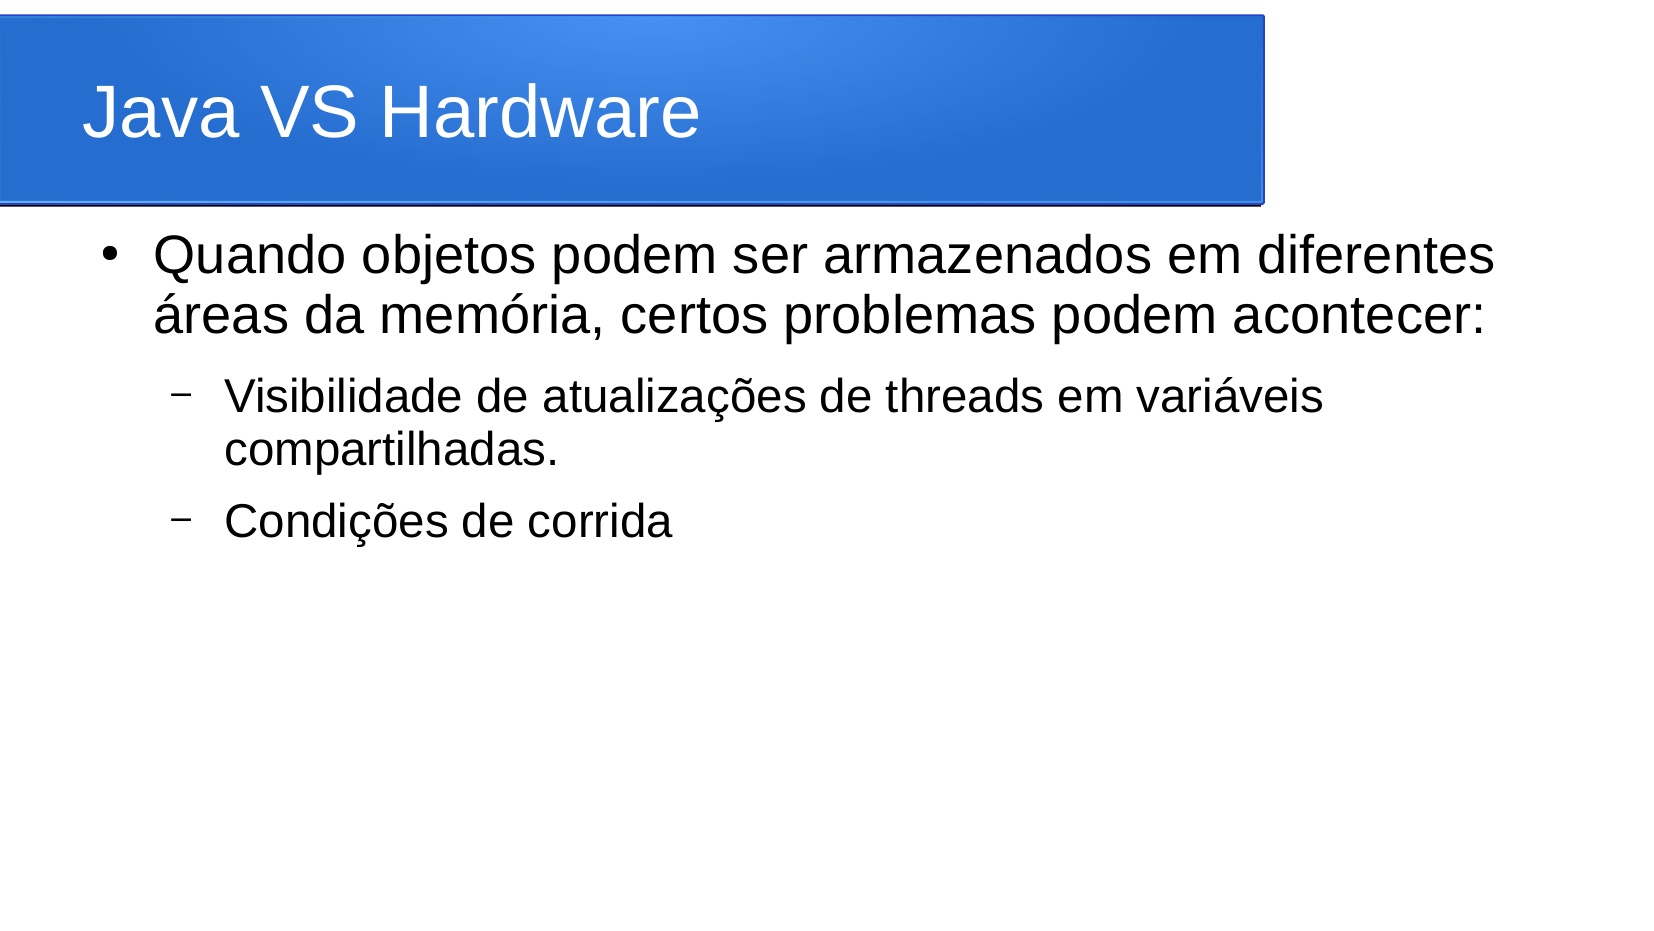

# Java VS Hardware
Quando objetos podem ser armazenados em diferentes áreas da memória, certos problemas podem acontecer:
Visibilidade de atualizações de threads em variáveis compartilhadas.
Condições de corrida